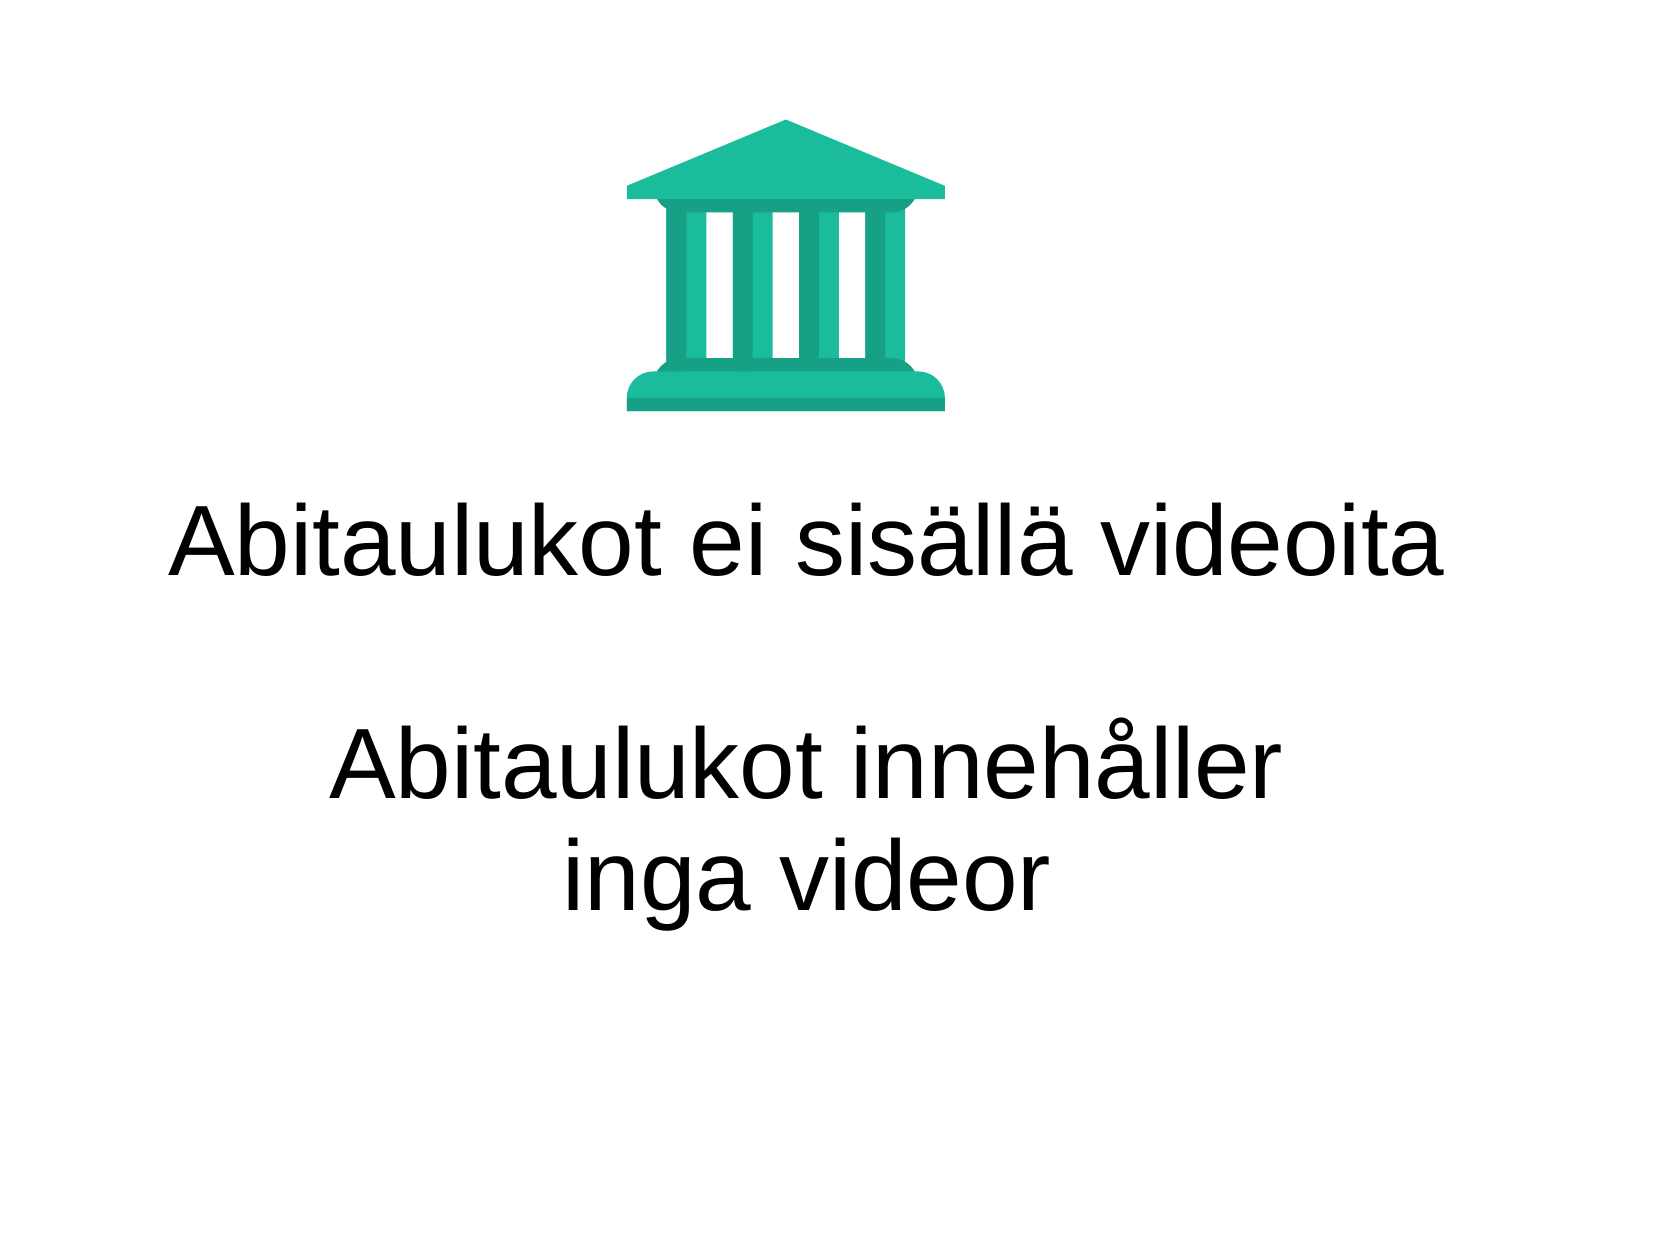

Abitaulukot ei sisällä videoita
Abitaulukot innehåller
inga videor